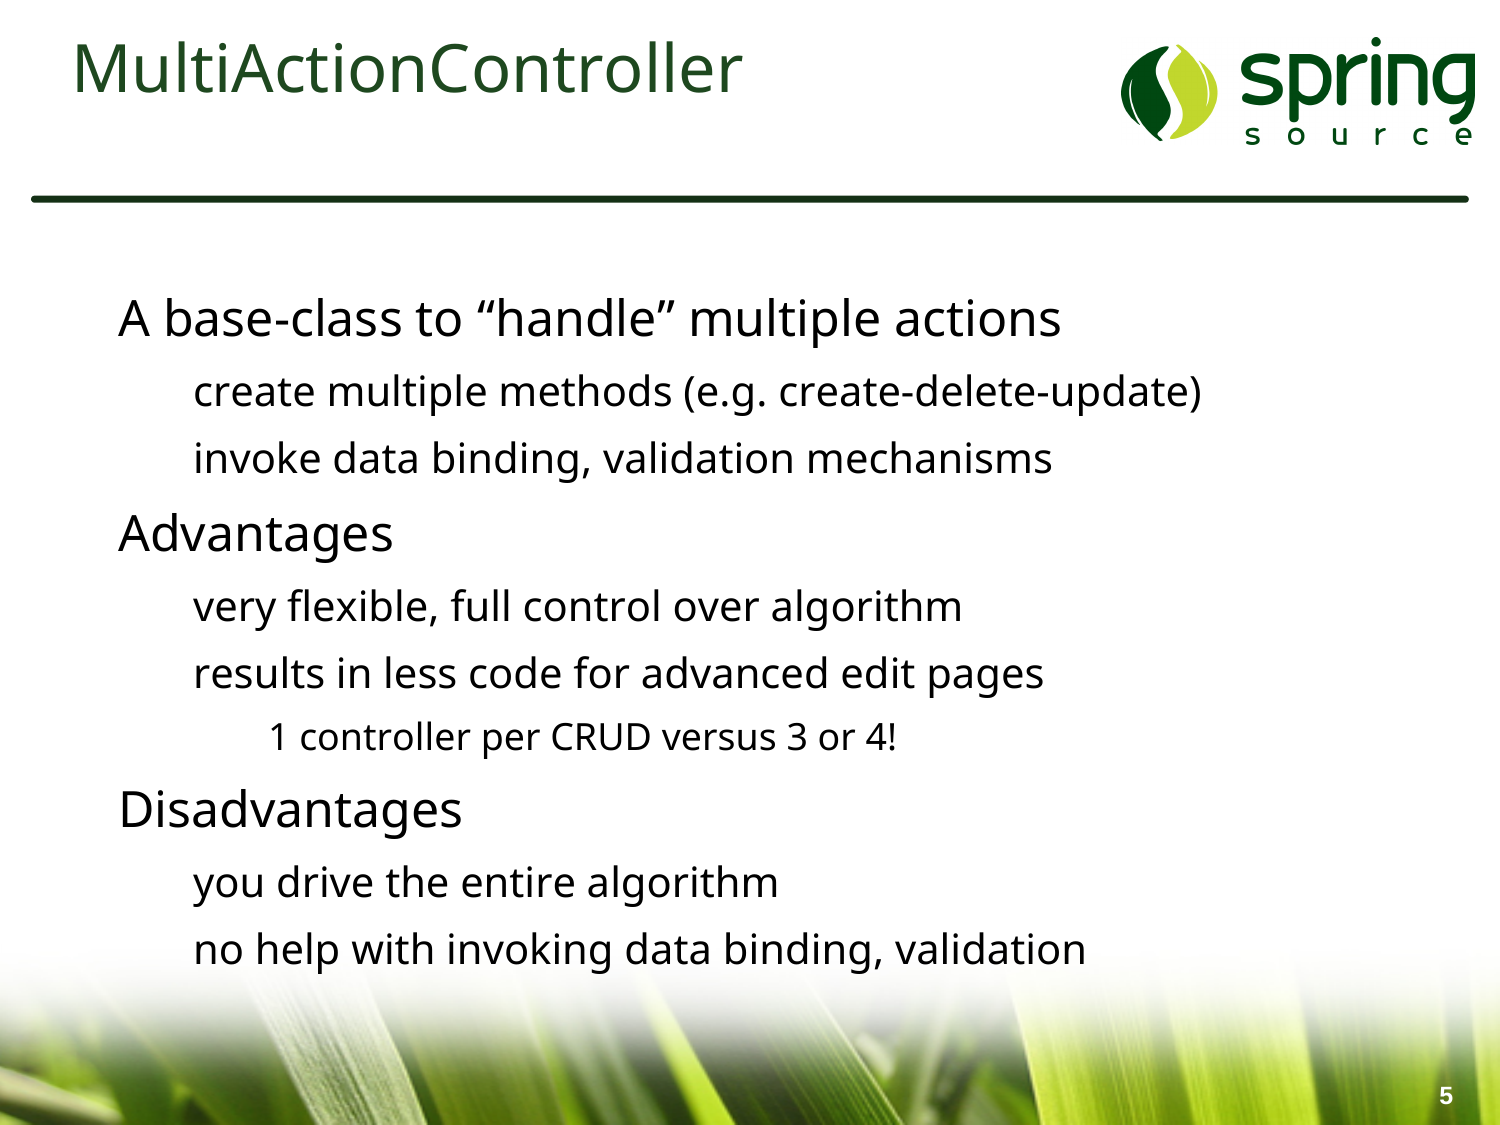

# MultiActionController
A base-class to “handle” multiple actions
create multiple methods (e.g. create-delete-update)
invoke data binding, validation mechanisms
Advantages
very flexible, full control over algorithm
results in less code for advanced edit pages
1 controller per CRUD versus 3 or 4!
Disadvantages
you drive the entire algorithm
no help with invoking data binding, validation